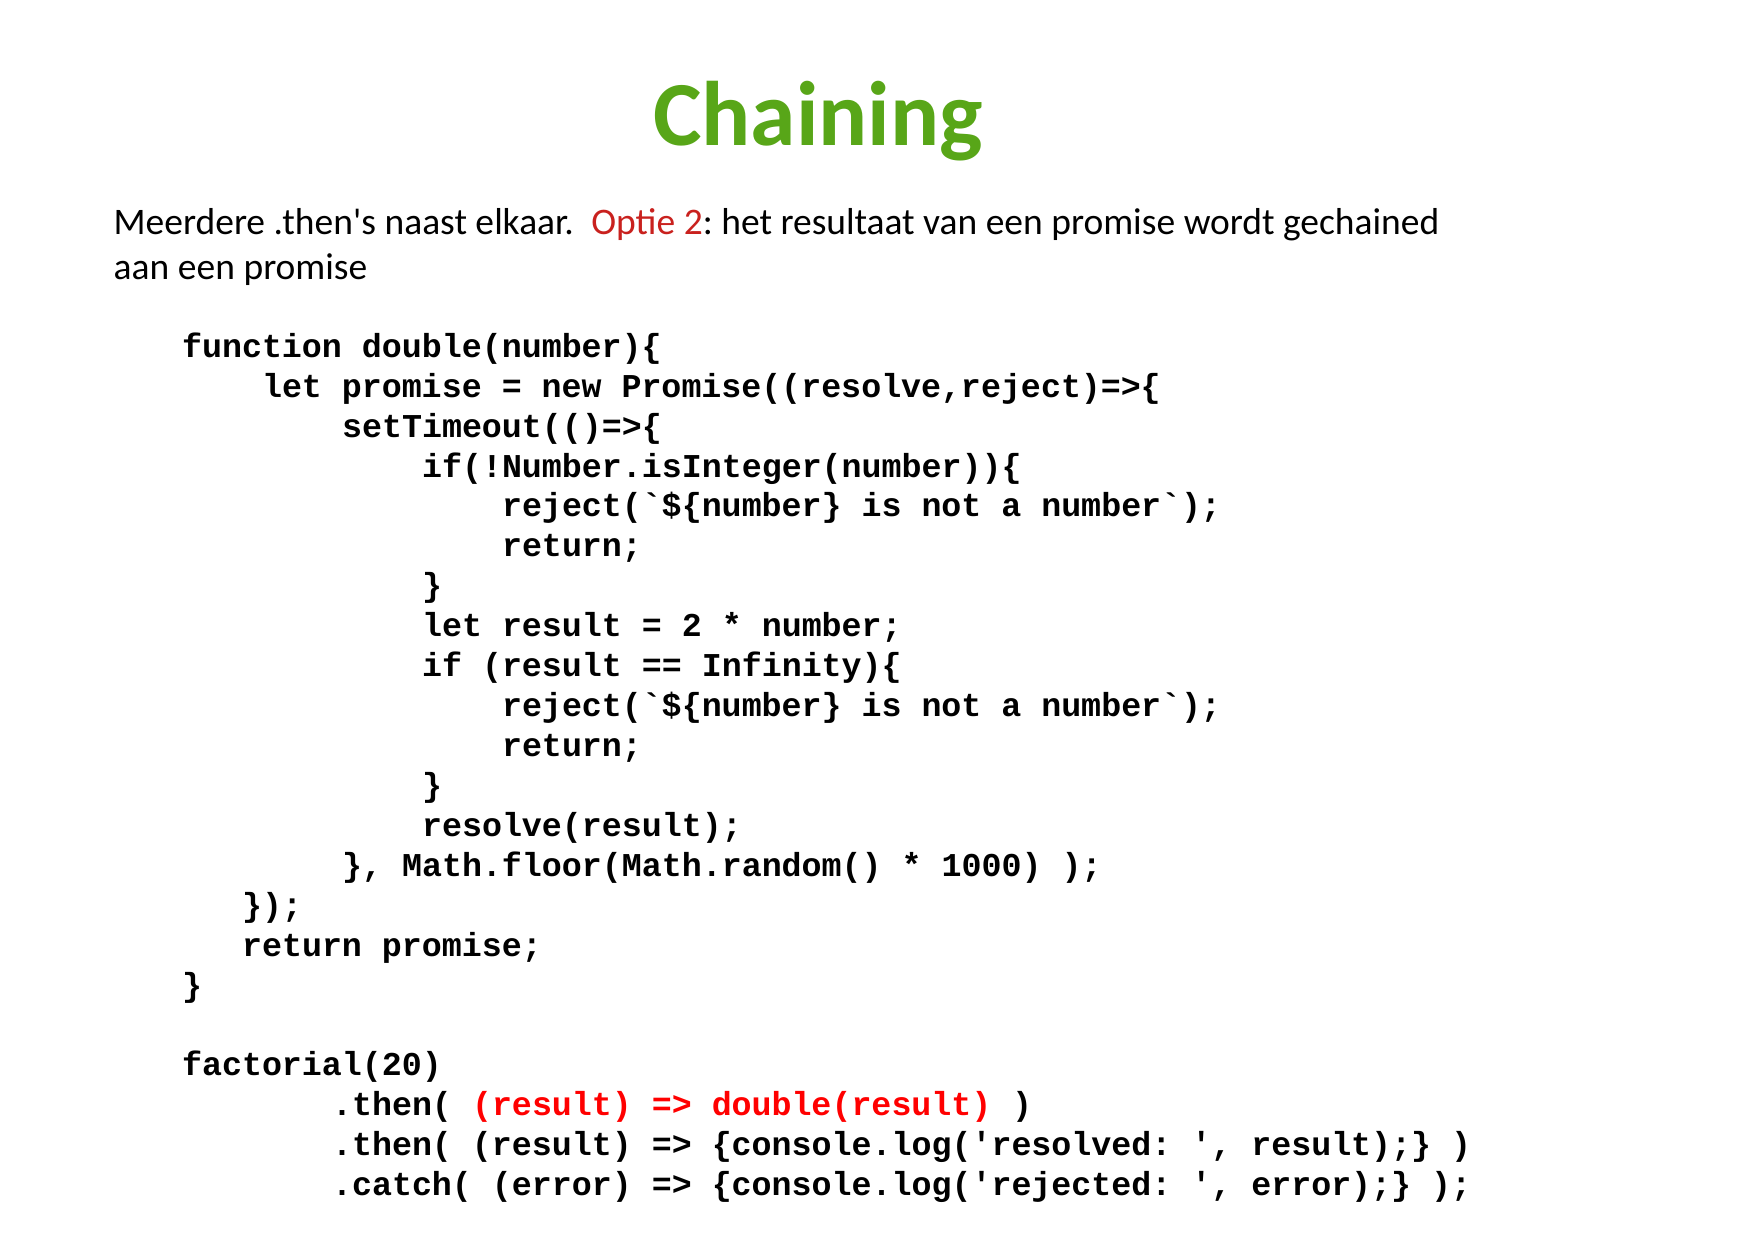

Chaining
Meerdere .then's naast elkaar. Optie 2: het resultaat van een promise wordt gechained aan een promise
function double(number){
 let promise = new Promise((resolve,reject)=>{
 setTimeout(()=>{
 if(!Number.isInteger(number)){
 reject(`${number} is not a number`);
 return;
 }
 let result = 2 * number;
 if (result == Infinity){
 reject(`${number} is not a number`);
 return;
 }
 resolve(result);
 }, Math.floor(Math.random() * 1000) );
 });
 return promise;
}
factorial(20)
		.then( (result) => double(result) )
	.then( (result) => {console.log('resolved: ', result);} )
		.catch( (error) => {console.log('rejected: ', error);} );